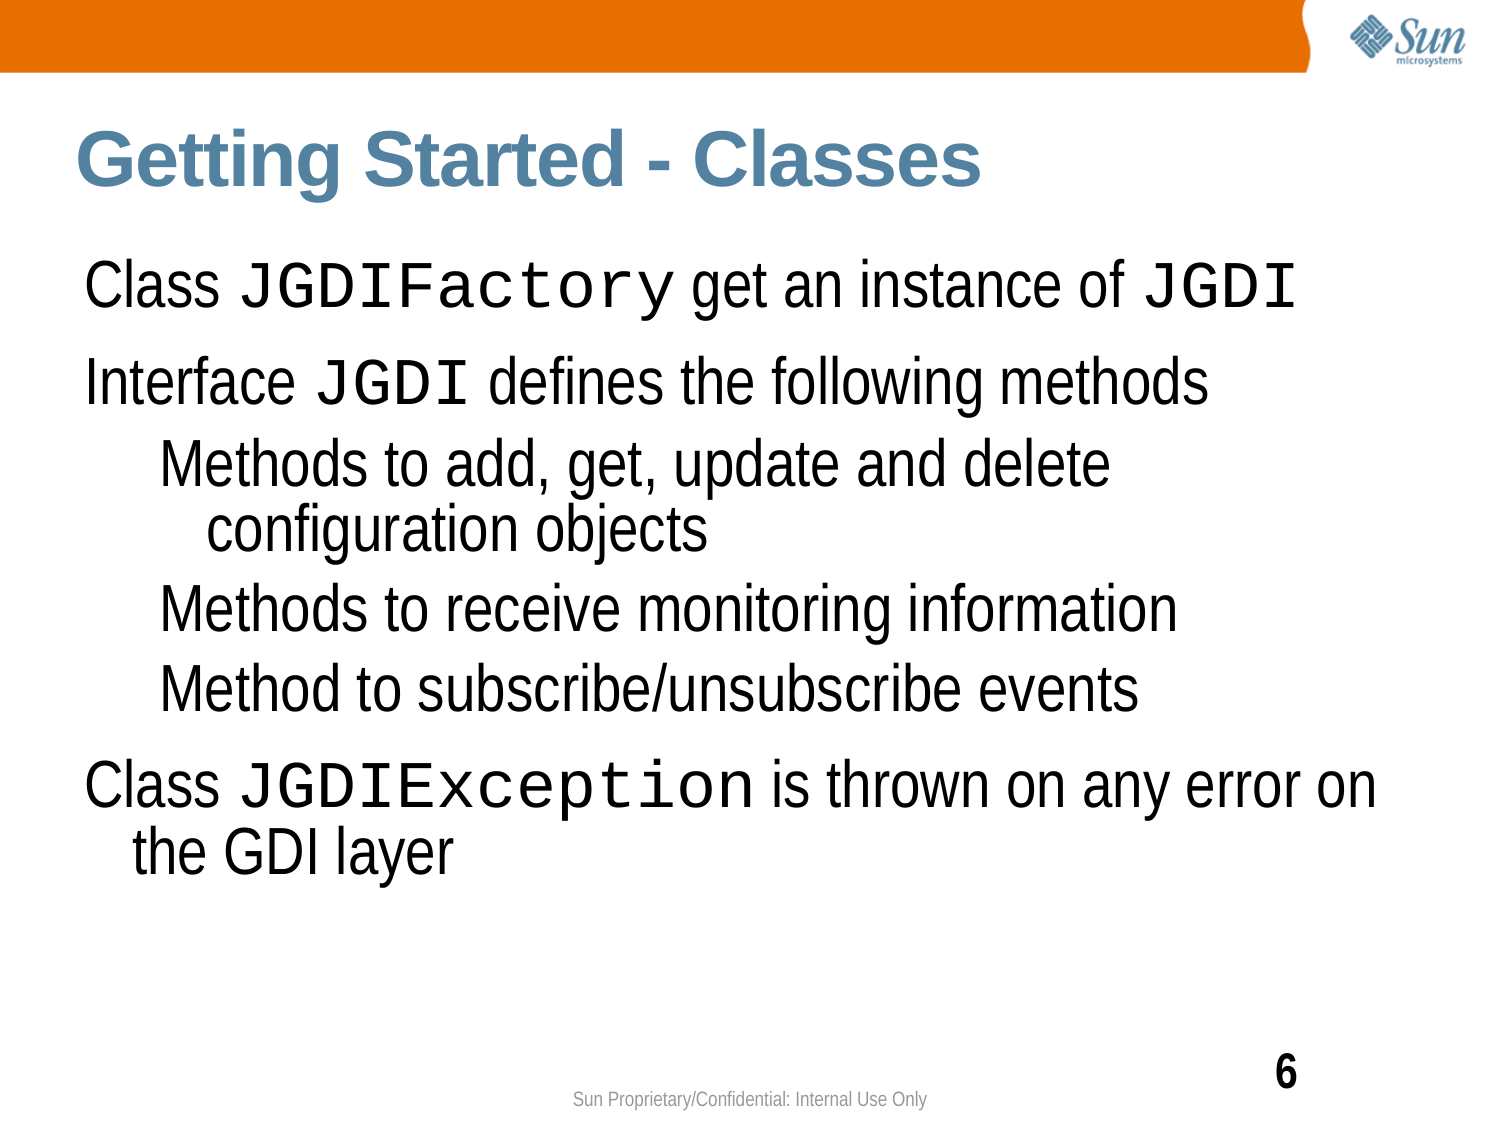

# Getting Started - Classes
Class JGDIFactory get an instance of JGDI
Interface JGDI defines the following methods
Methods to add, get, update and delete configuration objects
Methods to receive monitoring information
Method to subscribe/unsubscribe events
Class JGDIException is thrown on any error on the GDI layer